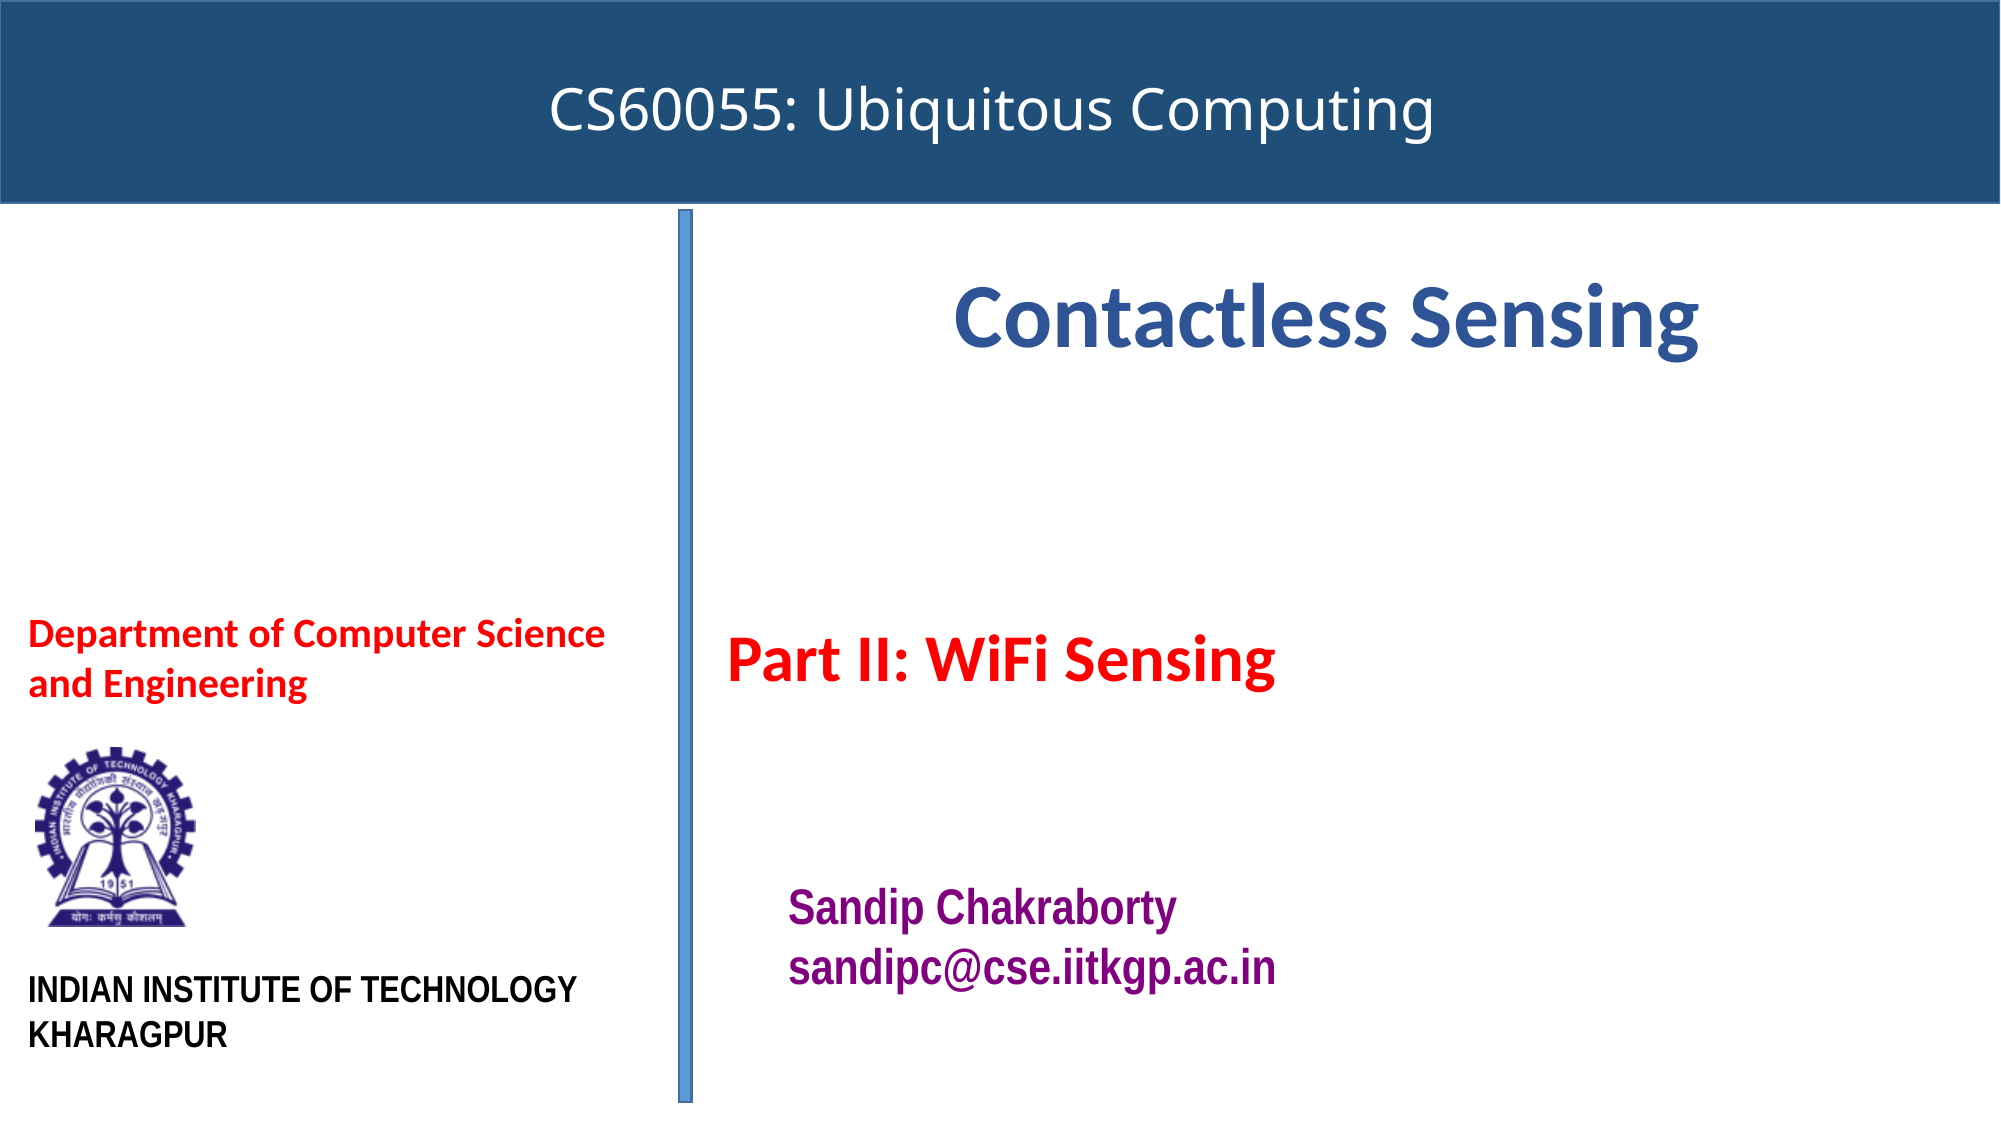

# CS60055: Ubiquitous Computing
Contactless Sensing
Part II: WiFi Sensing